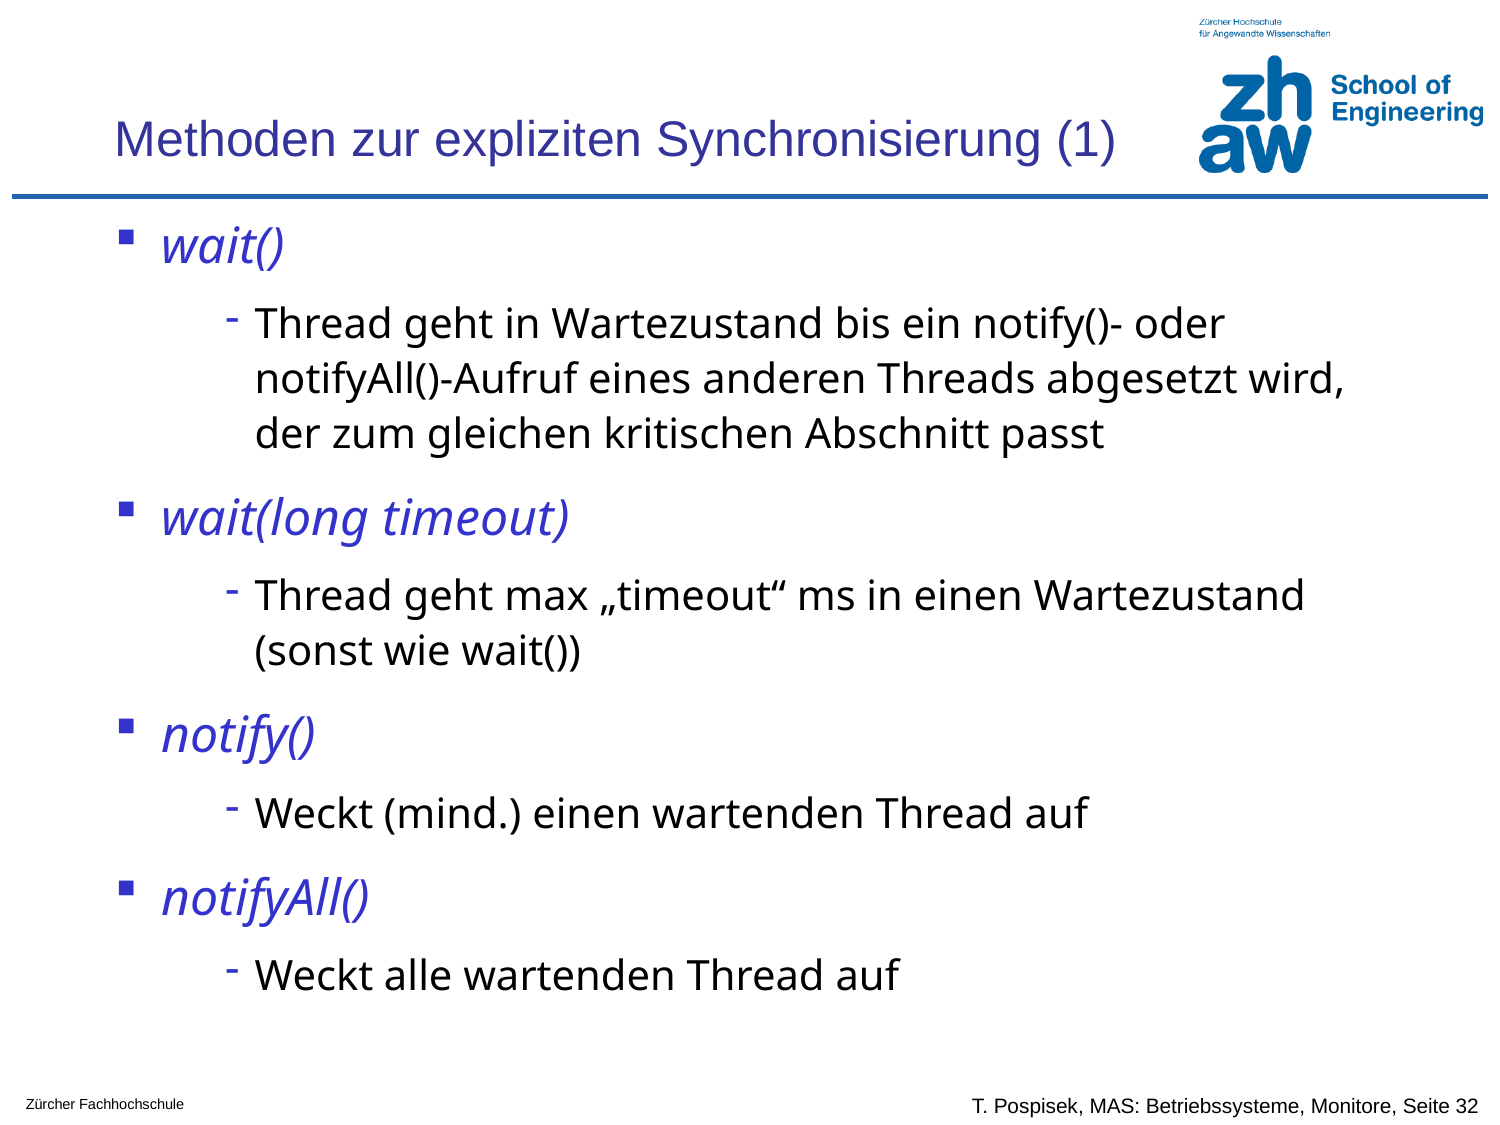

# Methoden zur expliziten Synchronisierung (1)
wait()
Thread geht in Wartezustand bis ein notify()- oder notifyAll()-Aufruf eines anderen Threads abgesetzt wird, der zum gleichen kritischen Abschnitt passt
wait(long timeout)
Thread geht max „timeout“ ms in einen Wartezustand (sonst wie wait())
notify()
Weckt (mind.) einen wartenden Thread auf
notifyAll()
Weckt alle wartenden Thread auf